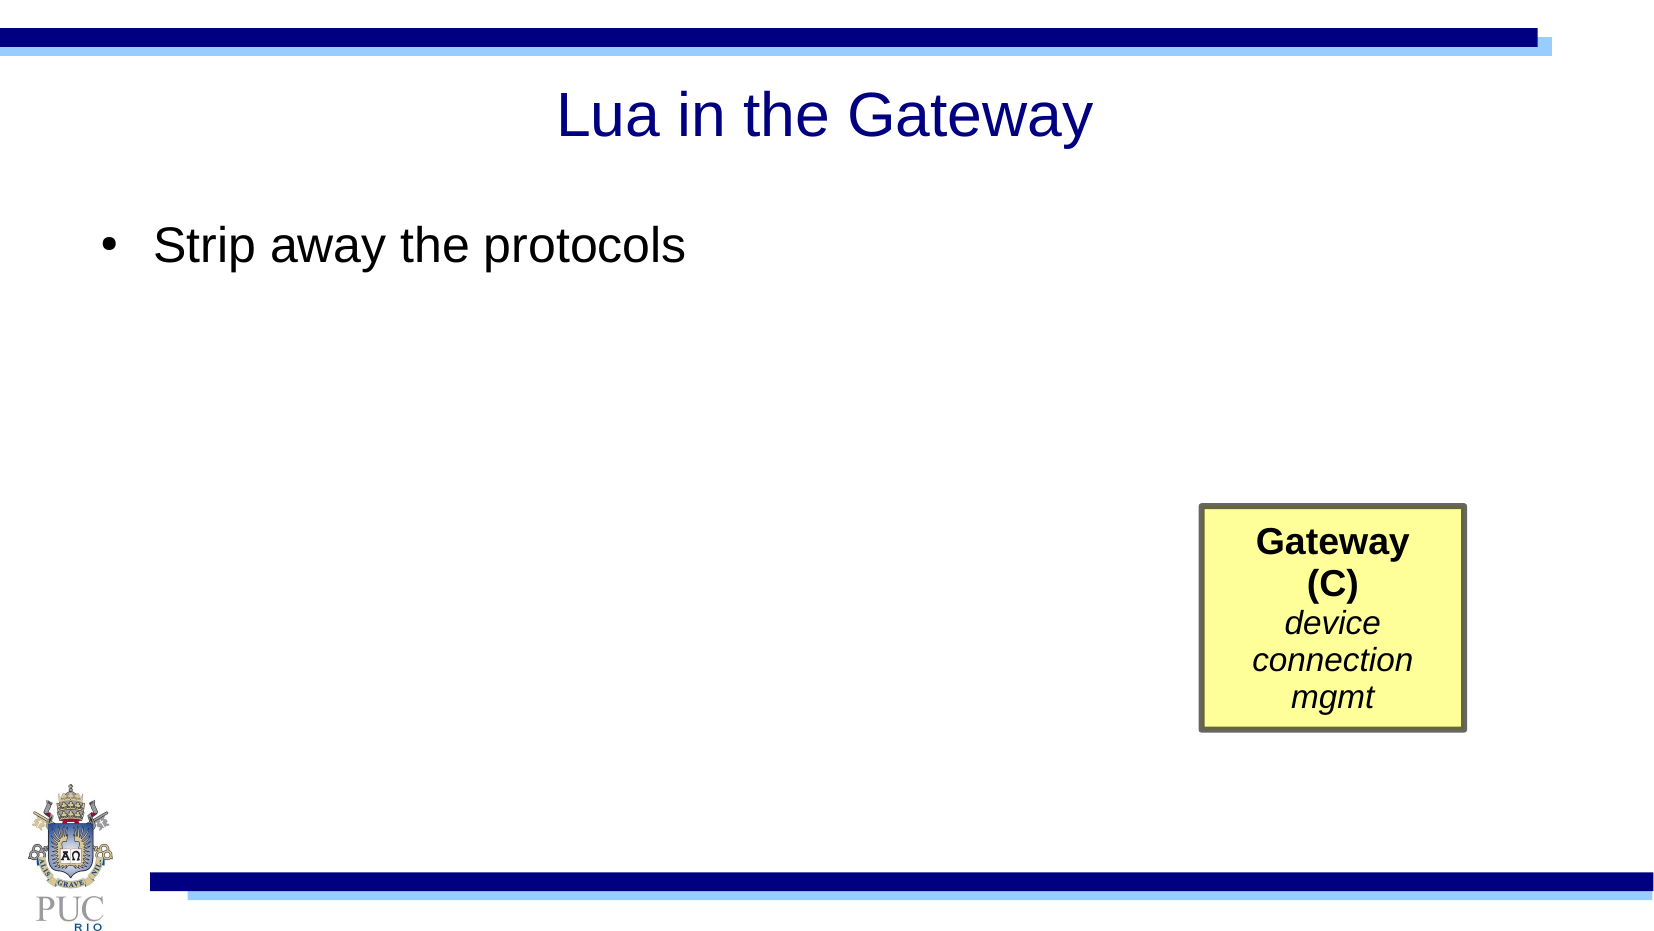

# Lua in the Gateway
Strip away the protocols
Gateway
(C)
device
connection
mgmt